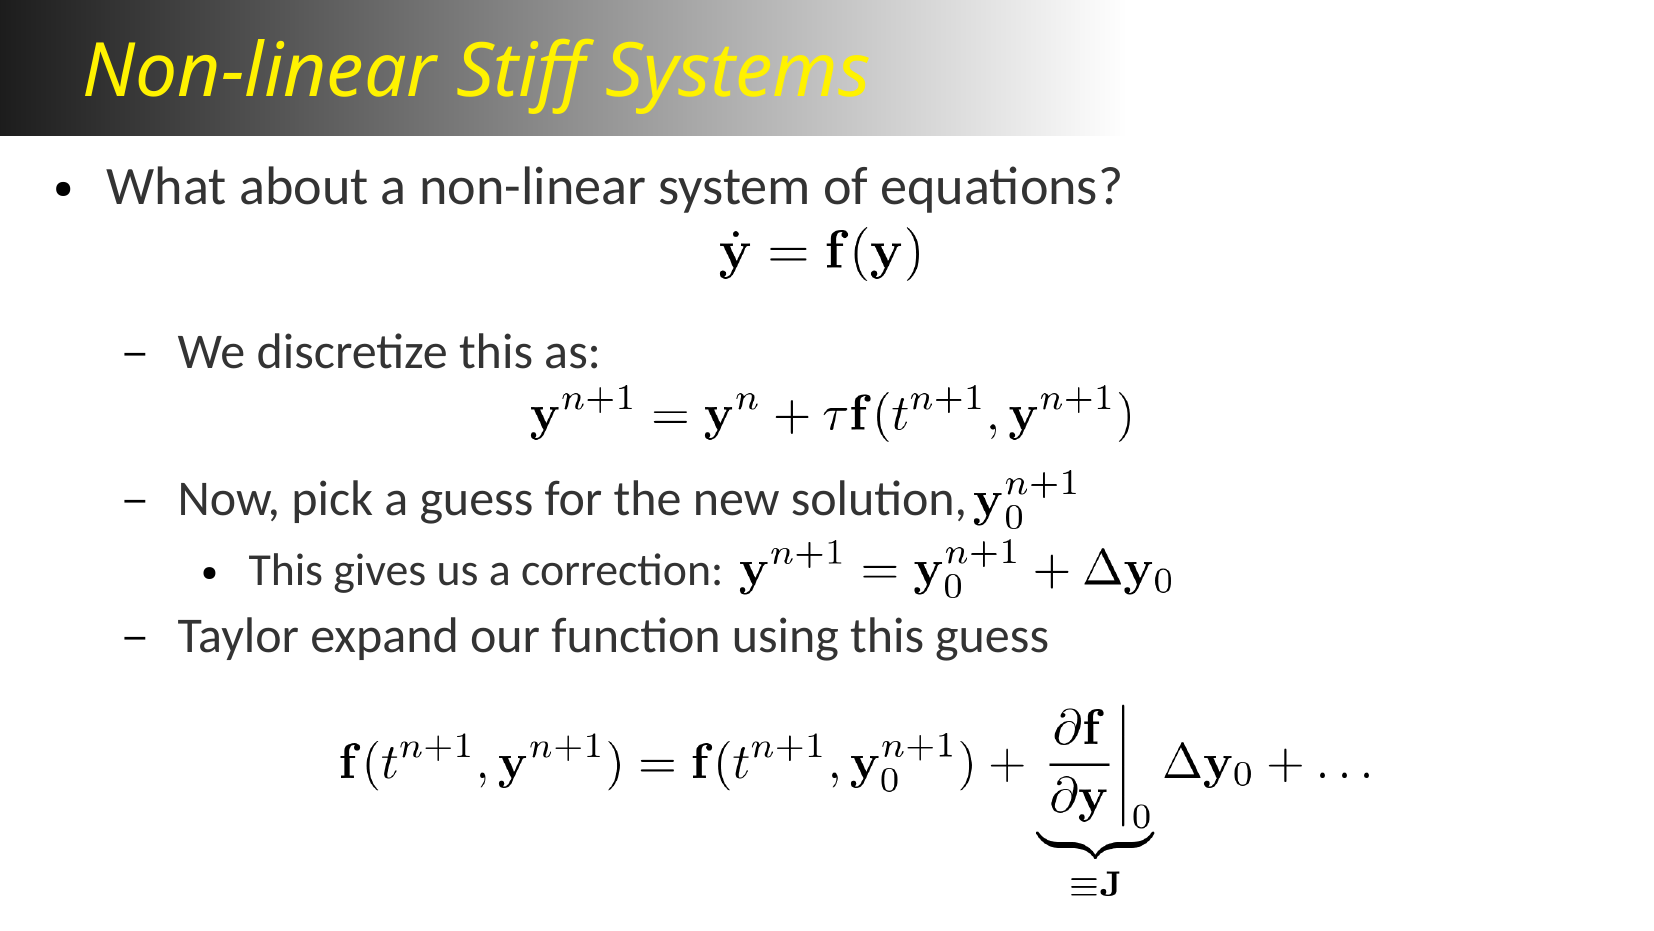

# Non-linear Stiff Systems
What about a non-linear system of equations?
We discretize this as:
Now, pick a guess for the new solution,
This gives us a correction:
Taylor expand our function using this guess